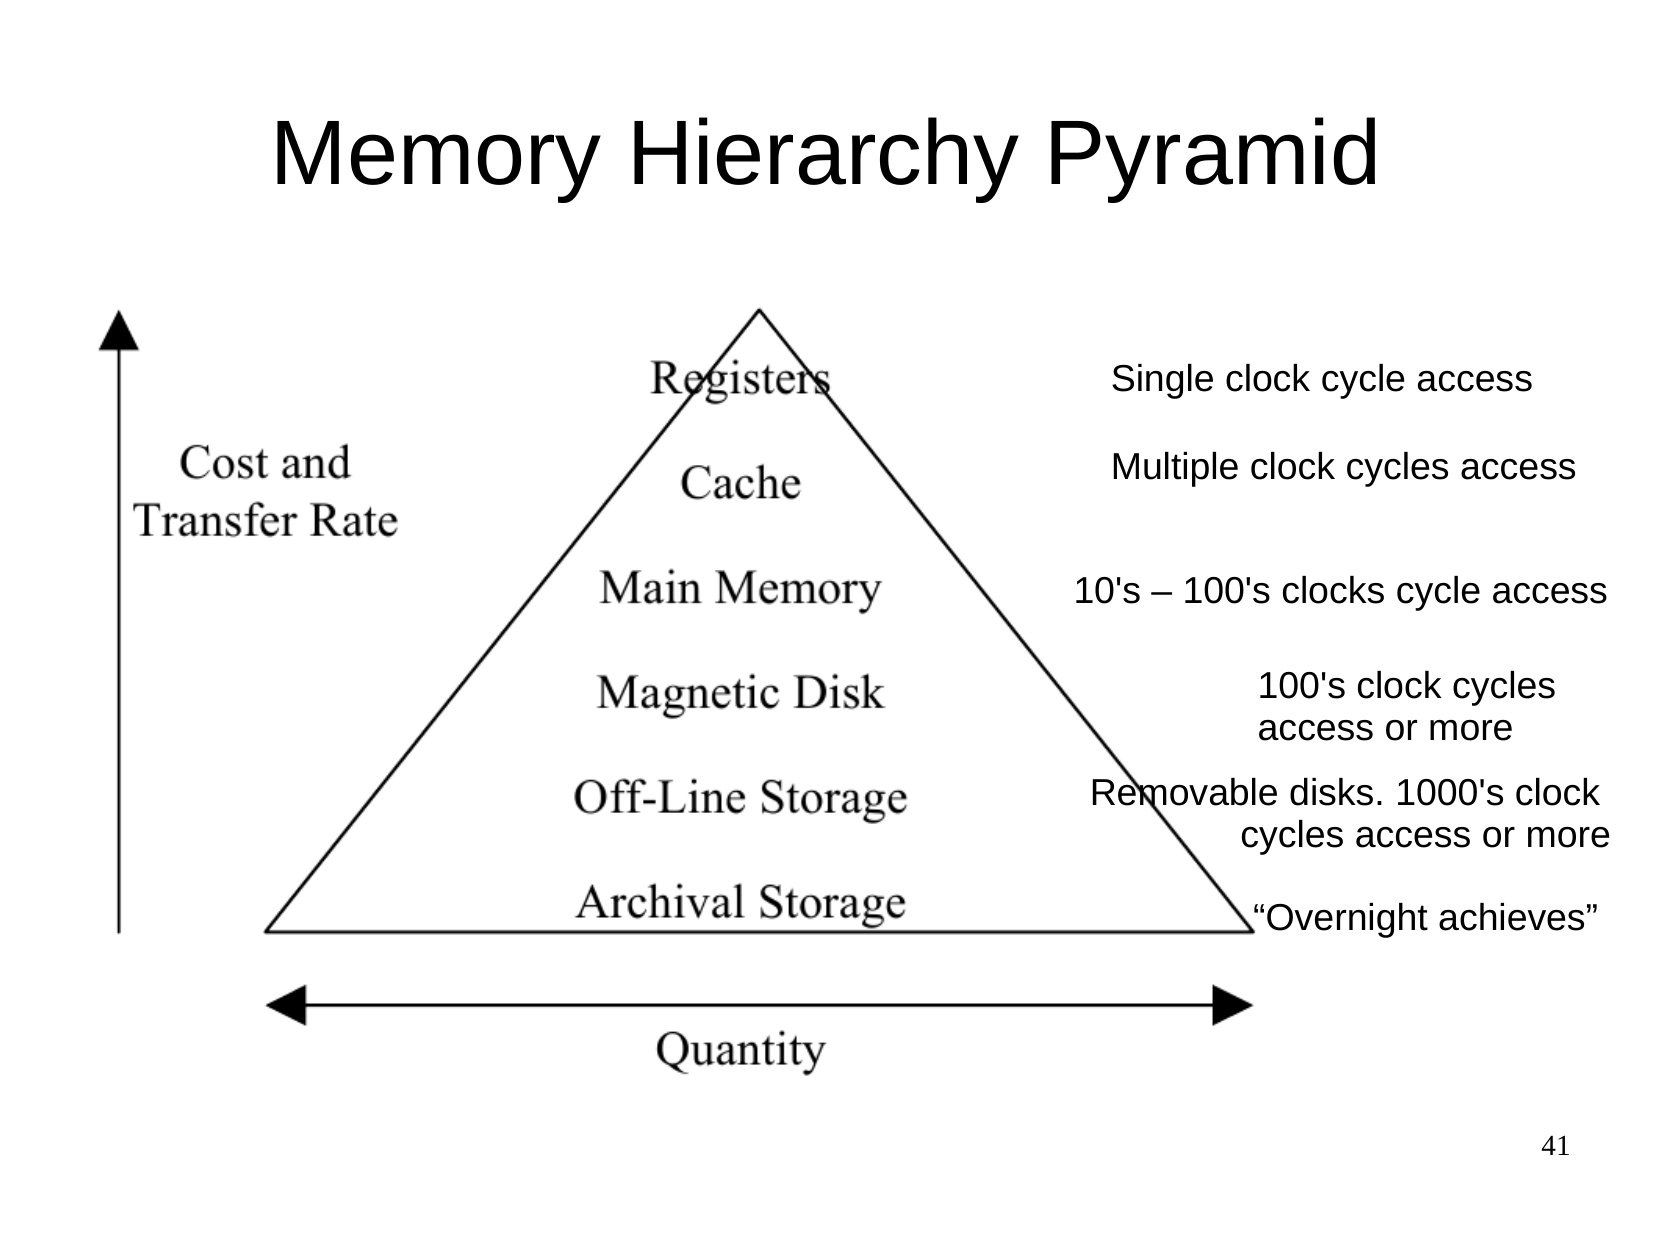

# Memory Hierarchy Pyramid
Single clock cycle access
Multiple clock cycles access
10's – 100's clocks cycle access
100's clock cycles
access or more
Removable disks. 1000's clock
cycles access or more
“Overnight achieves”
41